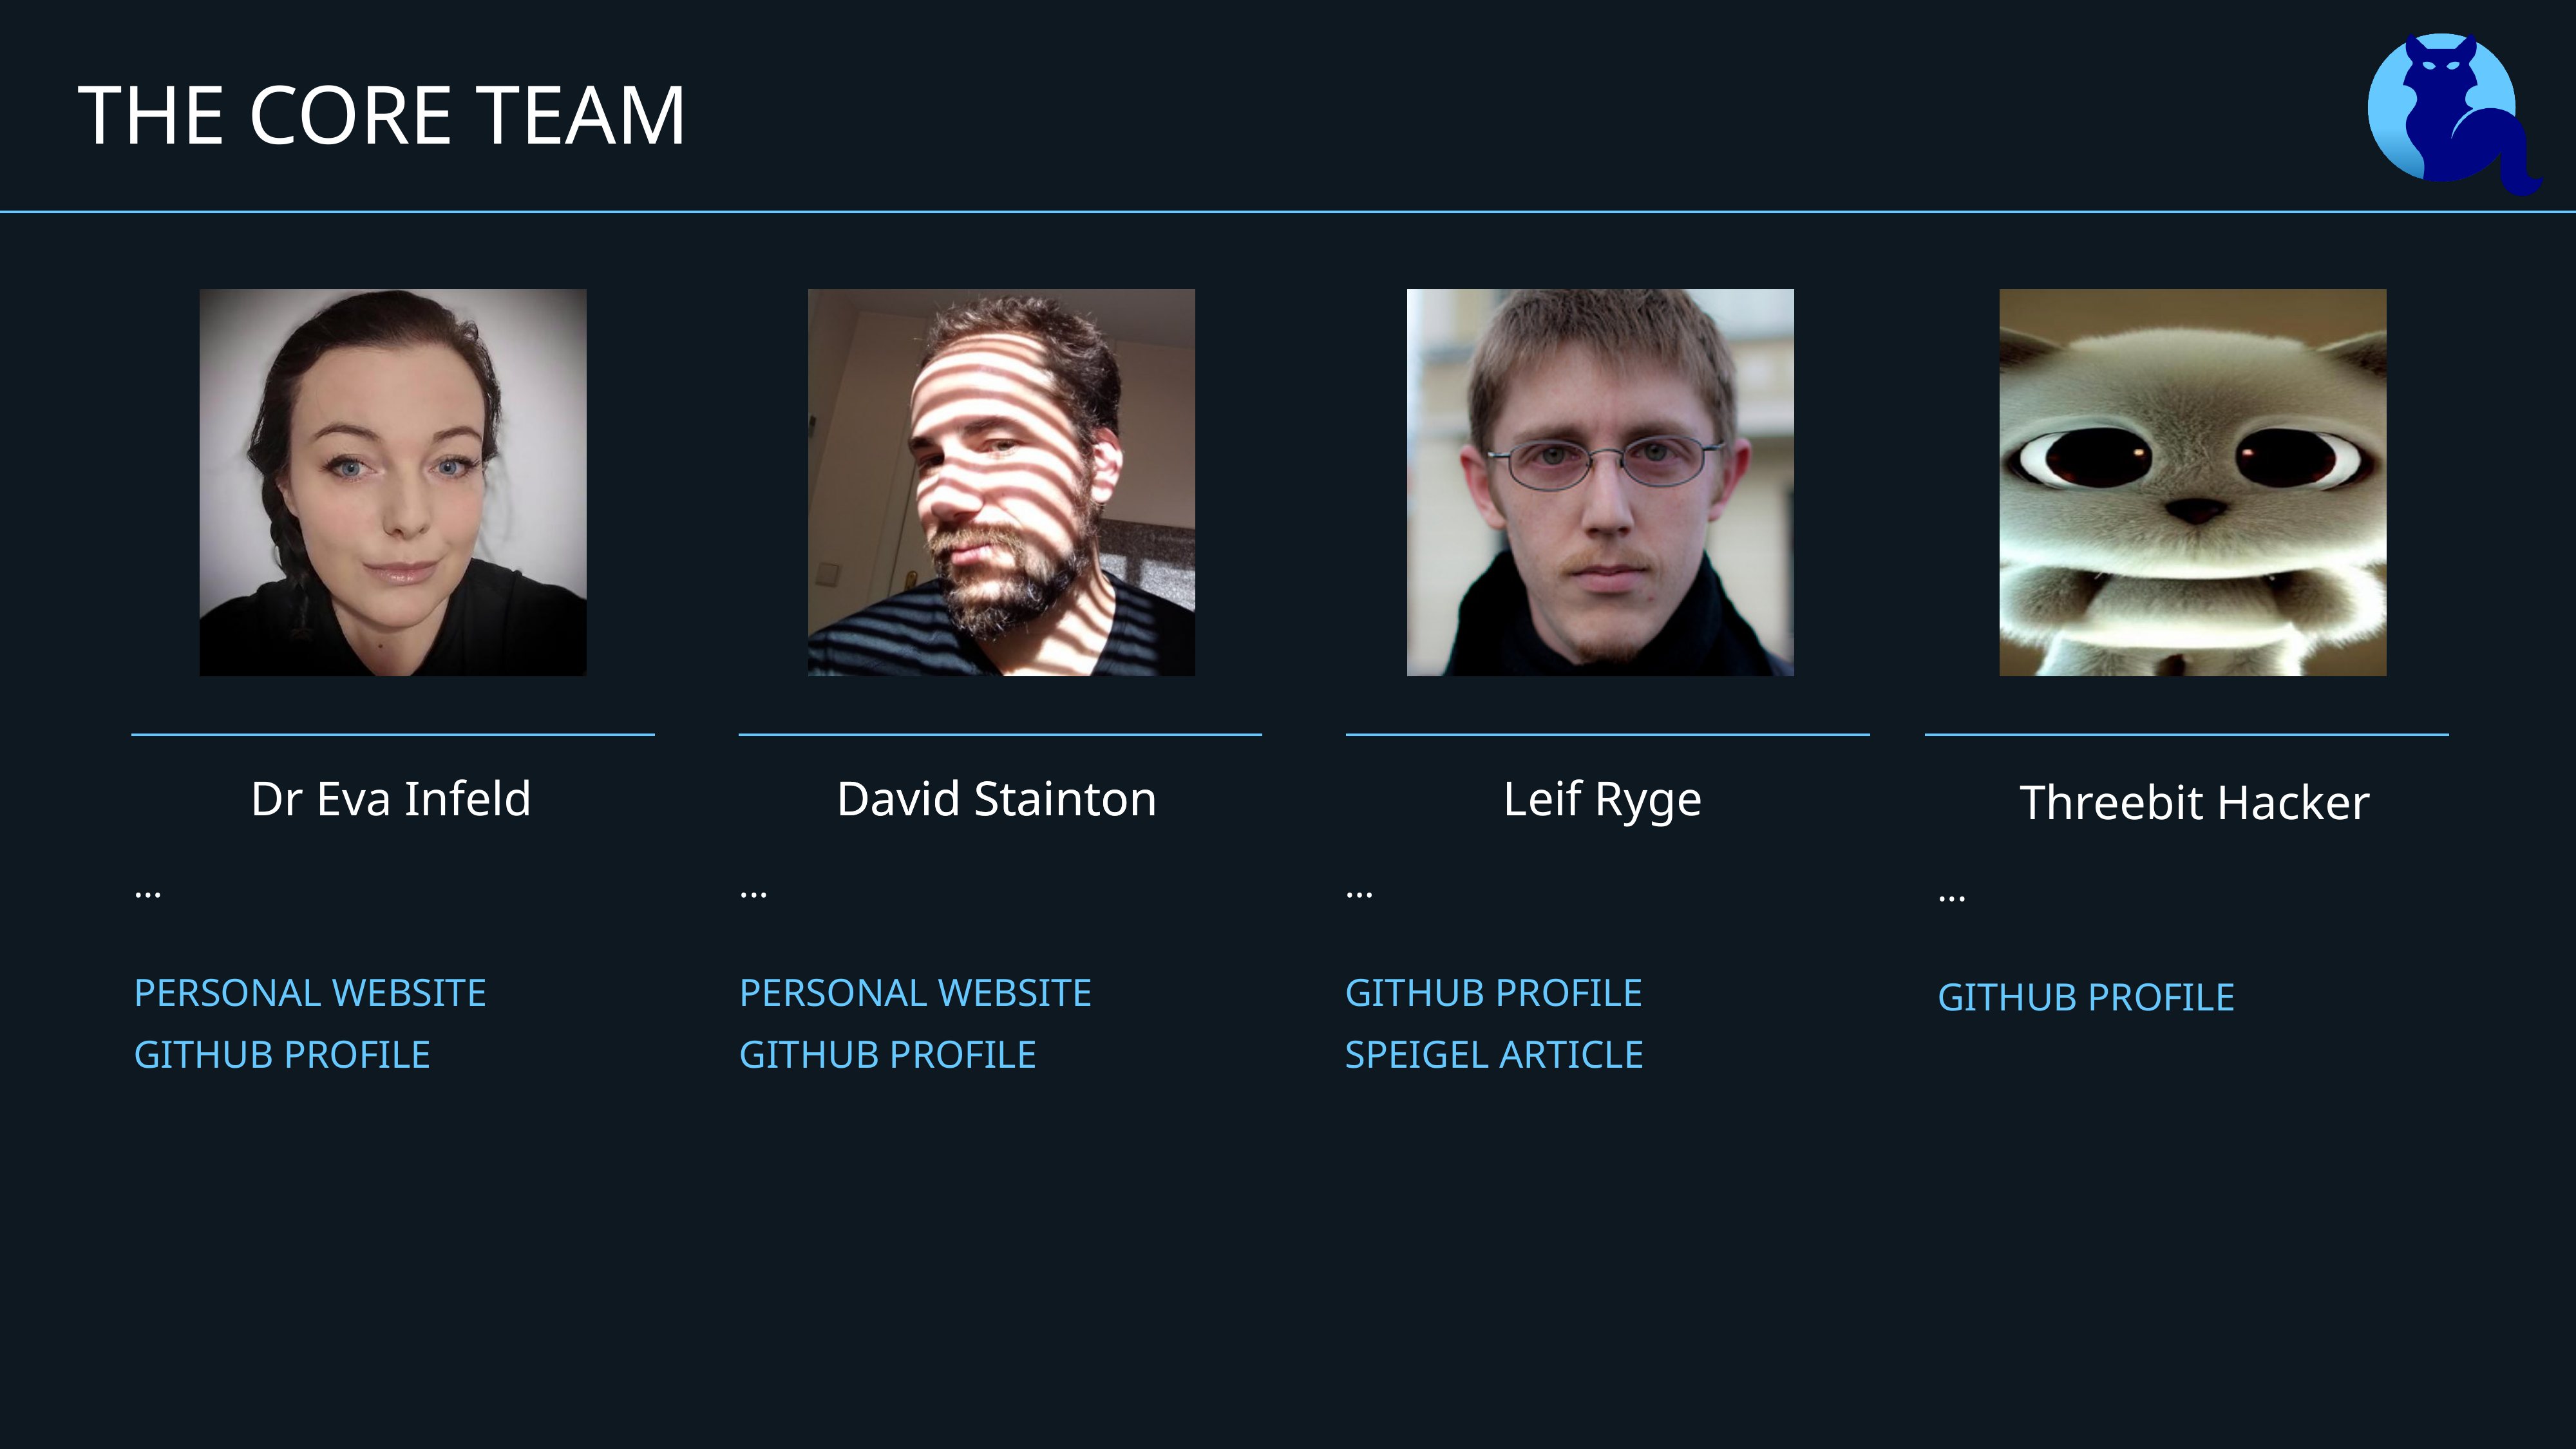

THE CORE TEAM
Dr Eva Infeld
David Stainton
Leif Ryge
David Stainton
Threebit Hacker
# ...
PERSONAL WEBSITE
GITHUB PROFILE
...
PERSONAL WEBSITE
GITHUB PROFILE
…
GITHUB PROFILE
SPEIGEL ARTICLE
...
GITHUB PROFILE